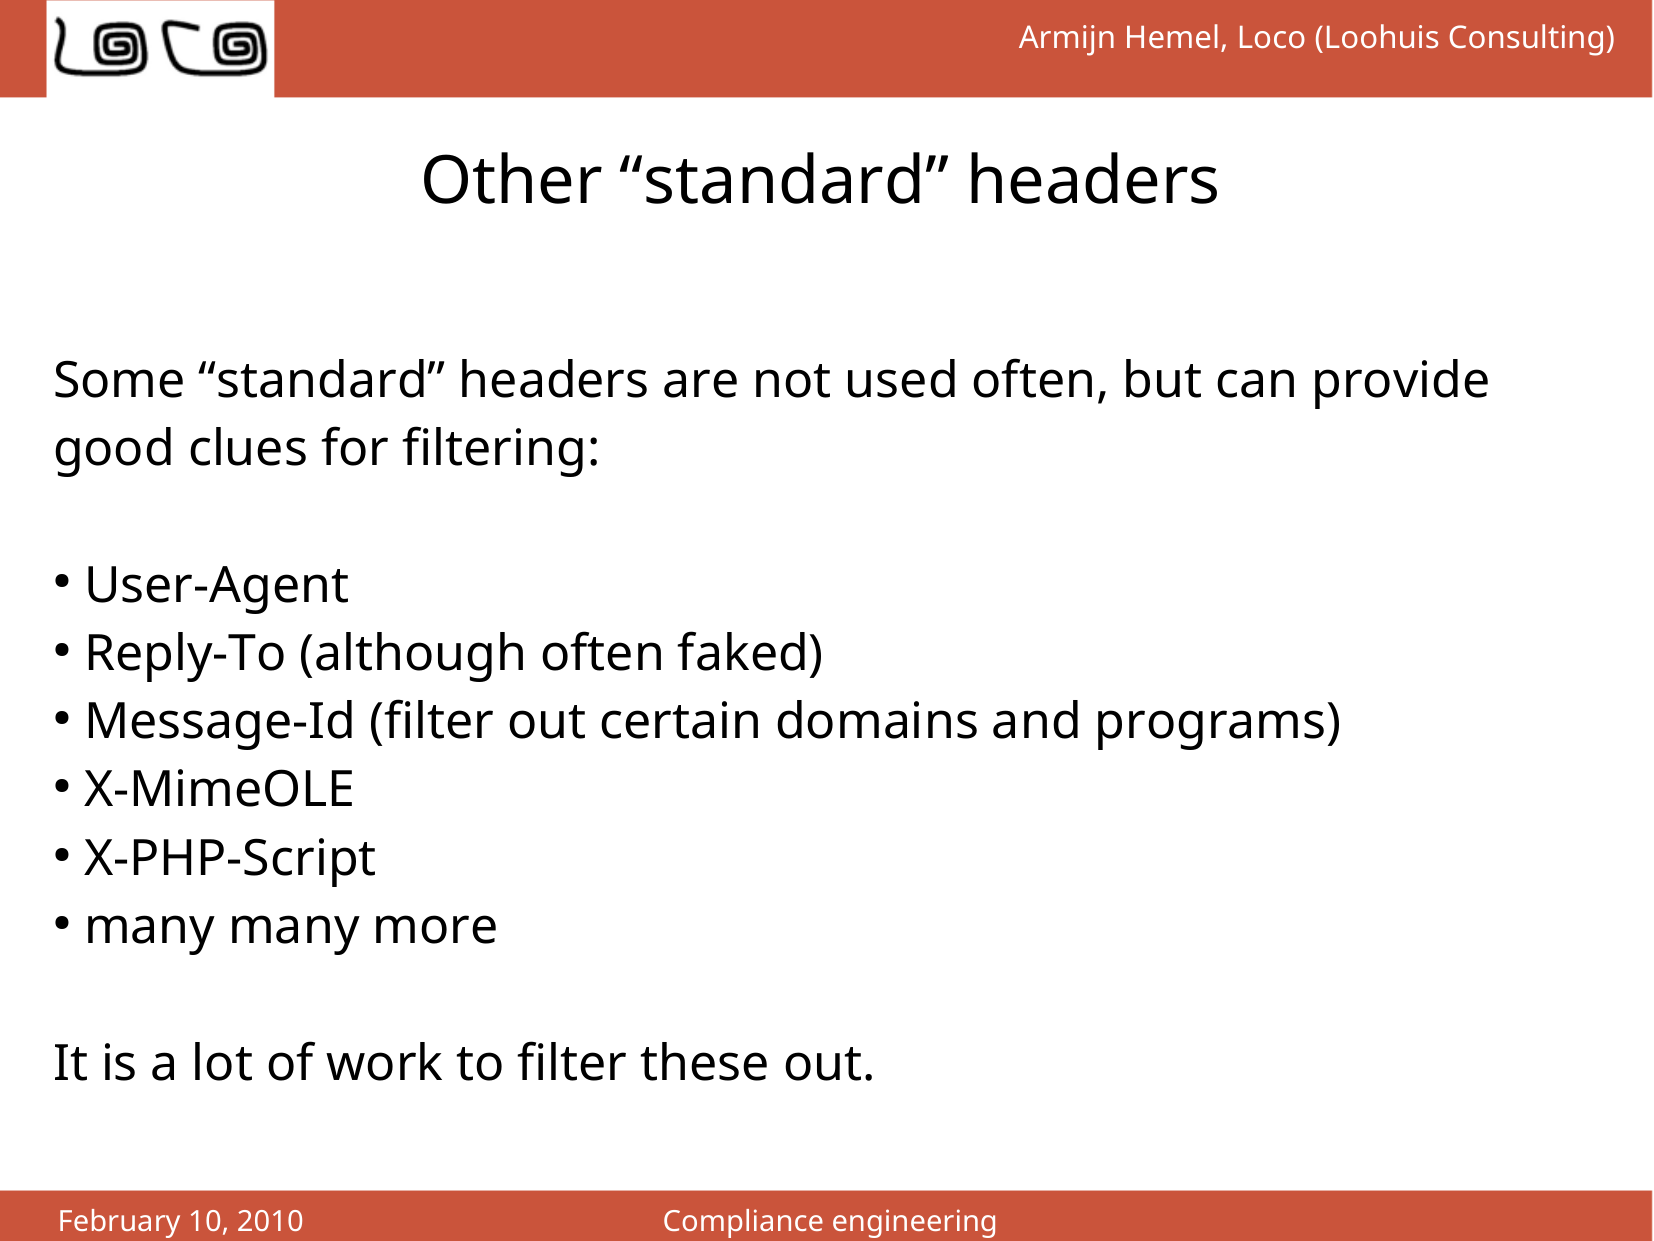

# Other “standard” headers
Some “standard” headers are not used often, but can provide good clues for filtering:
 User-Agent
 Reply-To (although often faked)
 Message-Id (filter out certain domains and programs)
 X-MimeOLE
 X-PHP-Script
 many many more
It is a lot of work to filter these out.
Comet: practical solution or crutch?